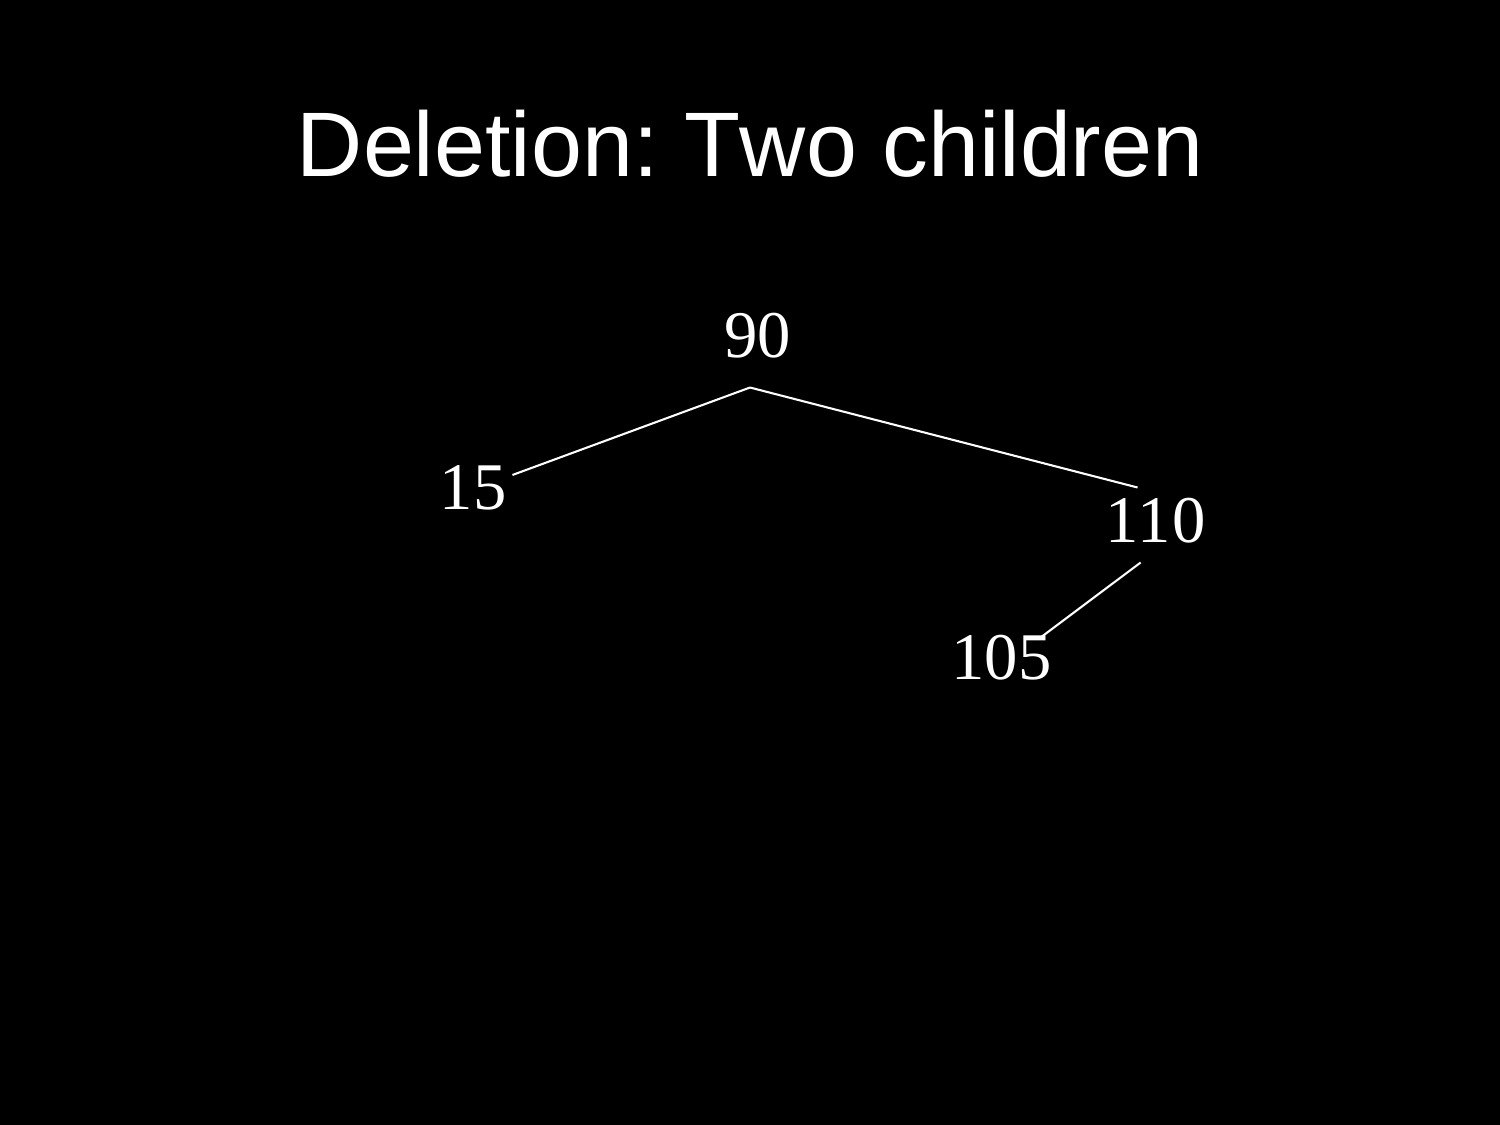

# Deletion: Two children
90
15
110
105